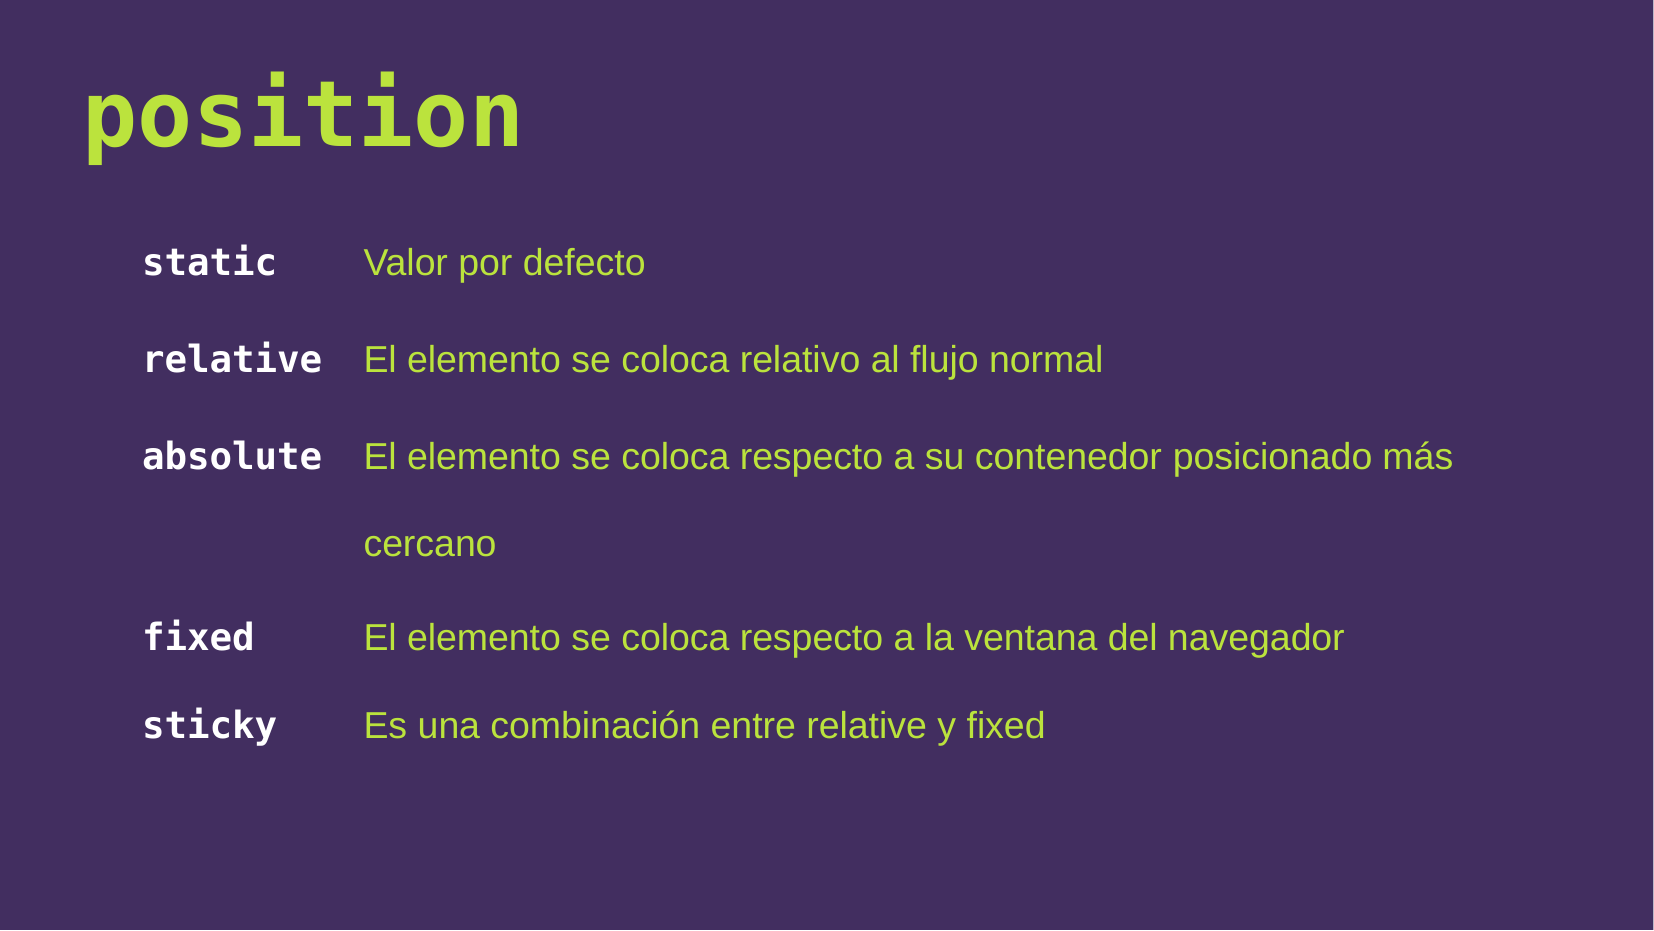

# position
static		Valor por defecto
relative 	El elemento se coloca relativo al flujo normal
absolute 	El elemento se coloca respecto a su contenedor posicionado más
			cercano
fixed 		El elemento se coloca respecto a la ventana del navegador
sticky 	Es una combinación entre relative y fixed